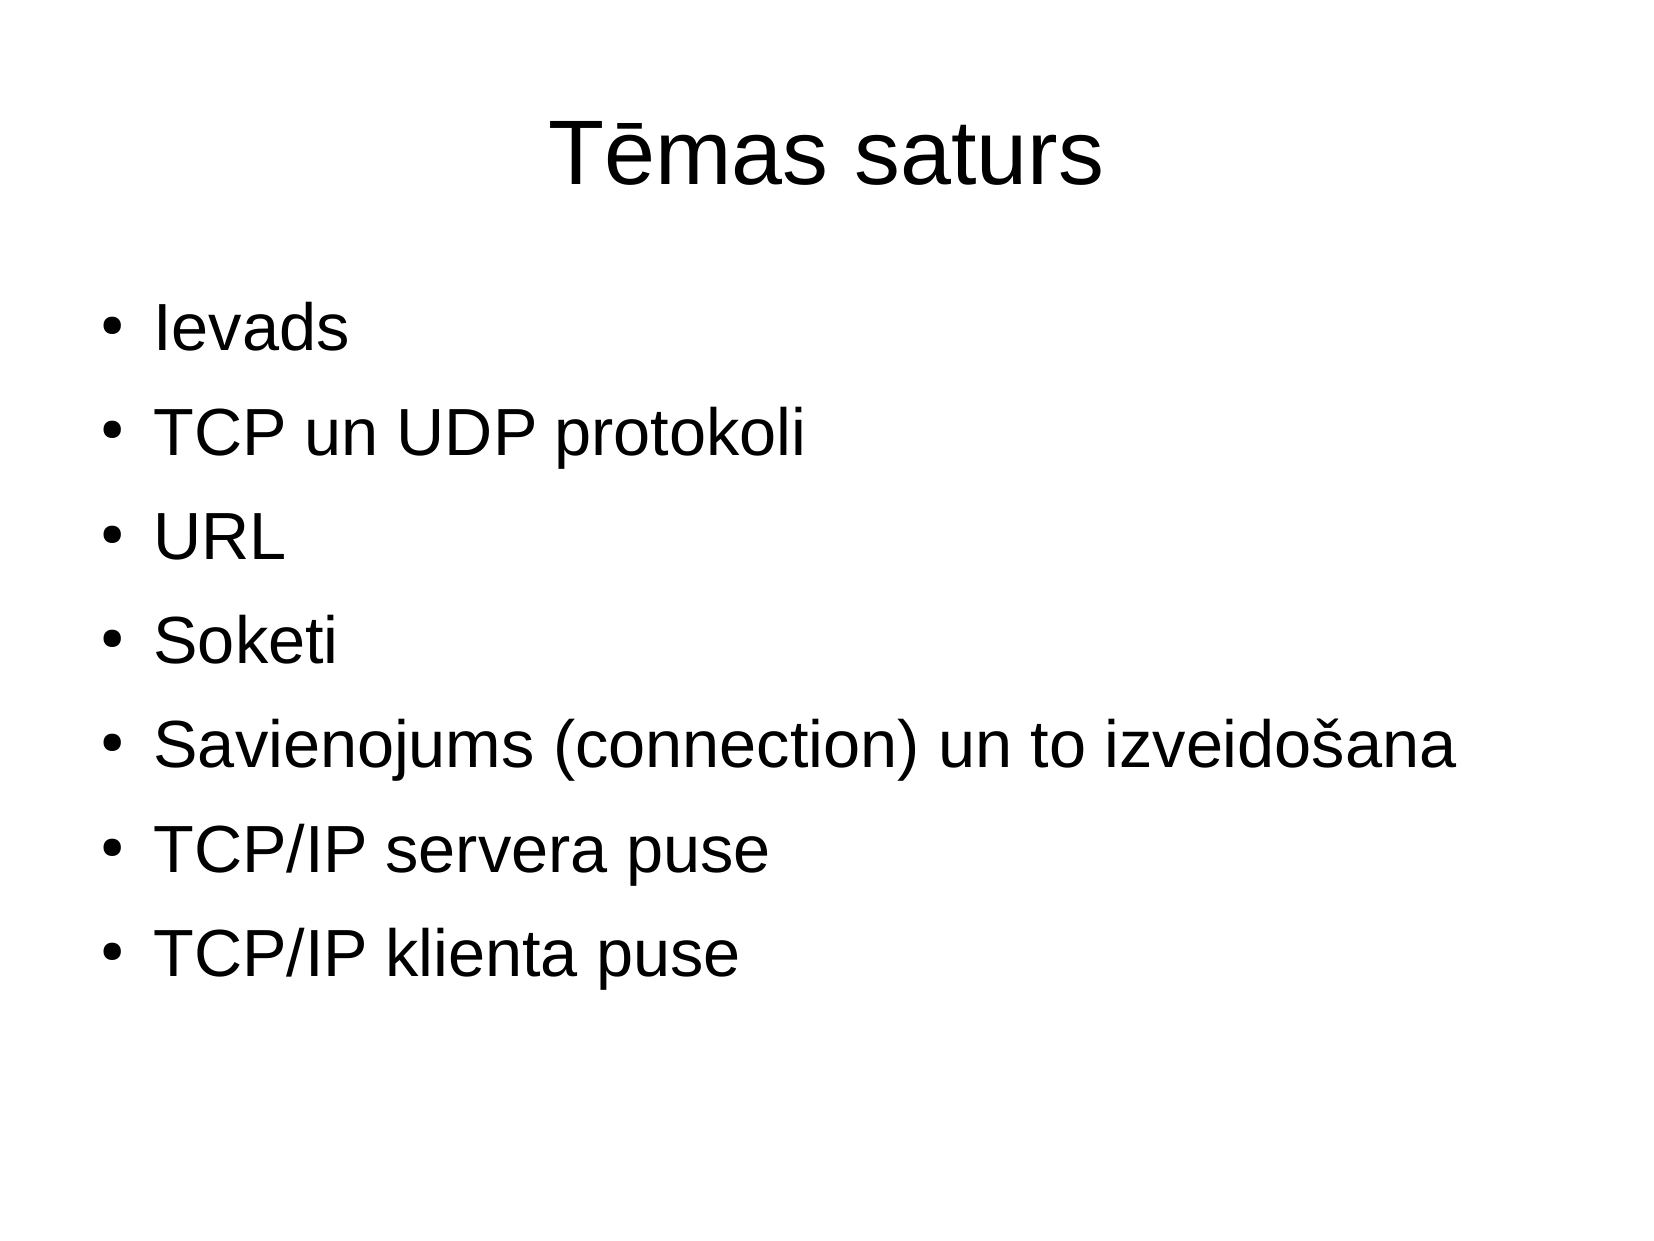

# Tēmas saturs
Ievads
TCP un UDP protokoli
URL
Soketi
Savienojums (connection) un to izveidošana
TCP/IP servera puse
TCP/IP klienta puse